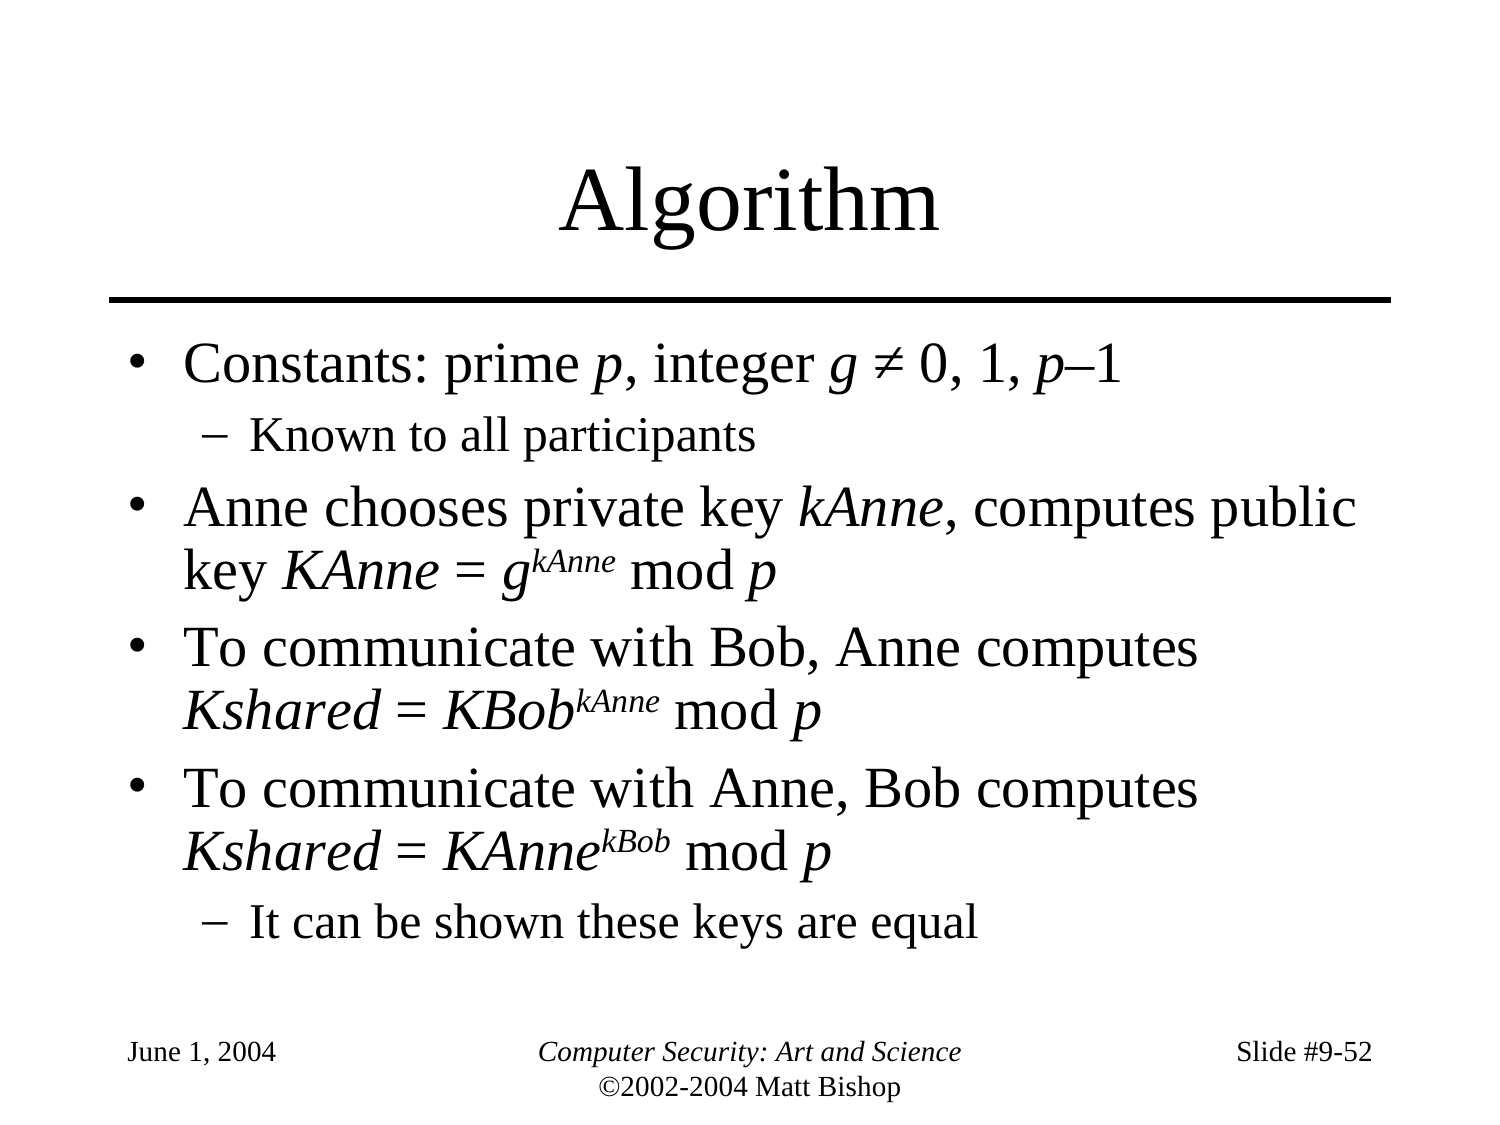

# Algorithm
Constants: prime p, integer g ≠ 0, 1, p–1
Known to all participants
Anne chooses private key kAnne, computes public key KAnne = gkAnne mod p
To communicate with Bob, Anne computes Kshared = KBobkAnne mod p
To communicate with Anne, Bob computes Kshared = KAnnekBob mod p
It can be shown these keys are equal
June 1, 2004
Computer Security: Art and Science
52